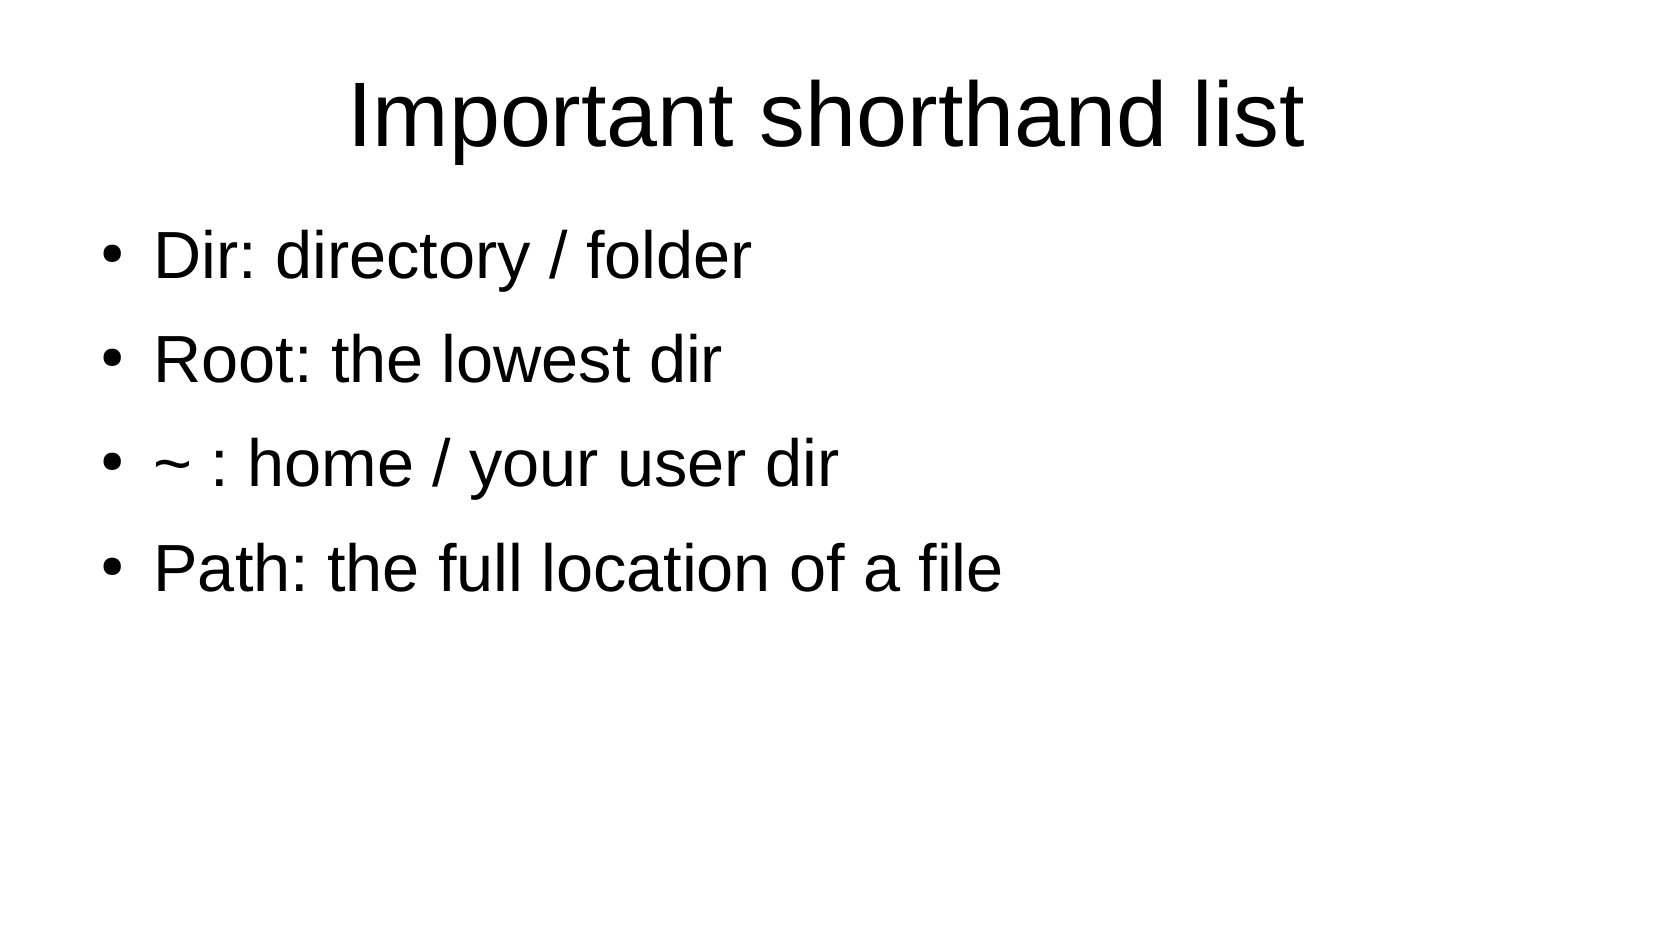

# Important shorthand list
Dir: directory / folder
Root: the lowest dir
~ : home / your user dir
Path: the full location of a file